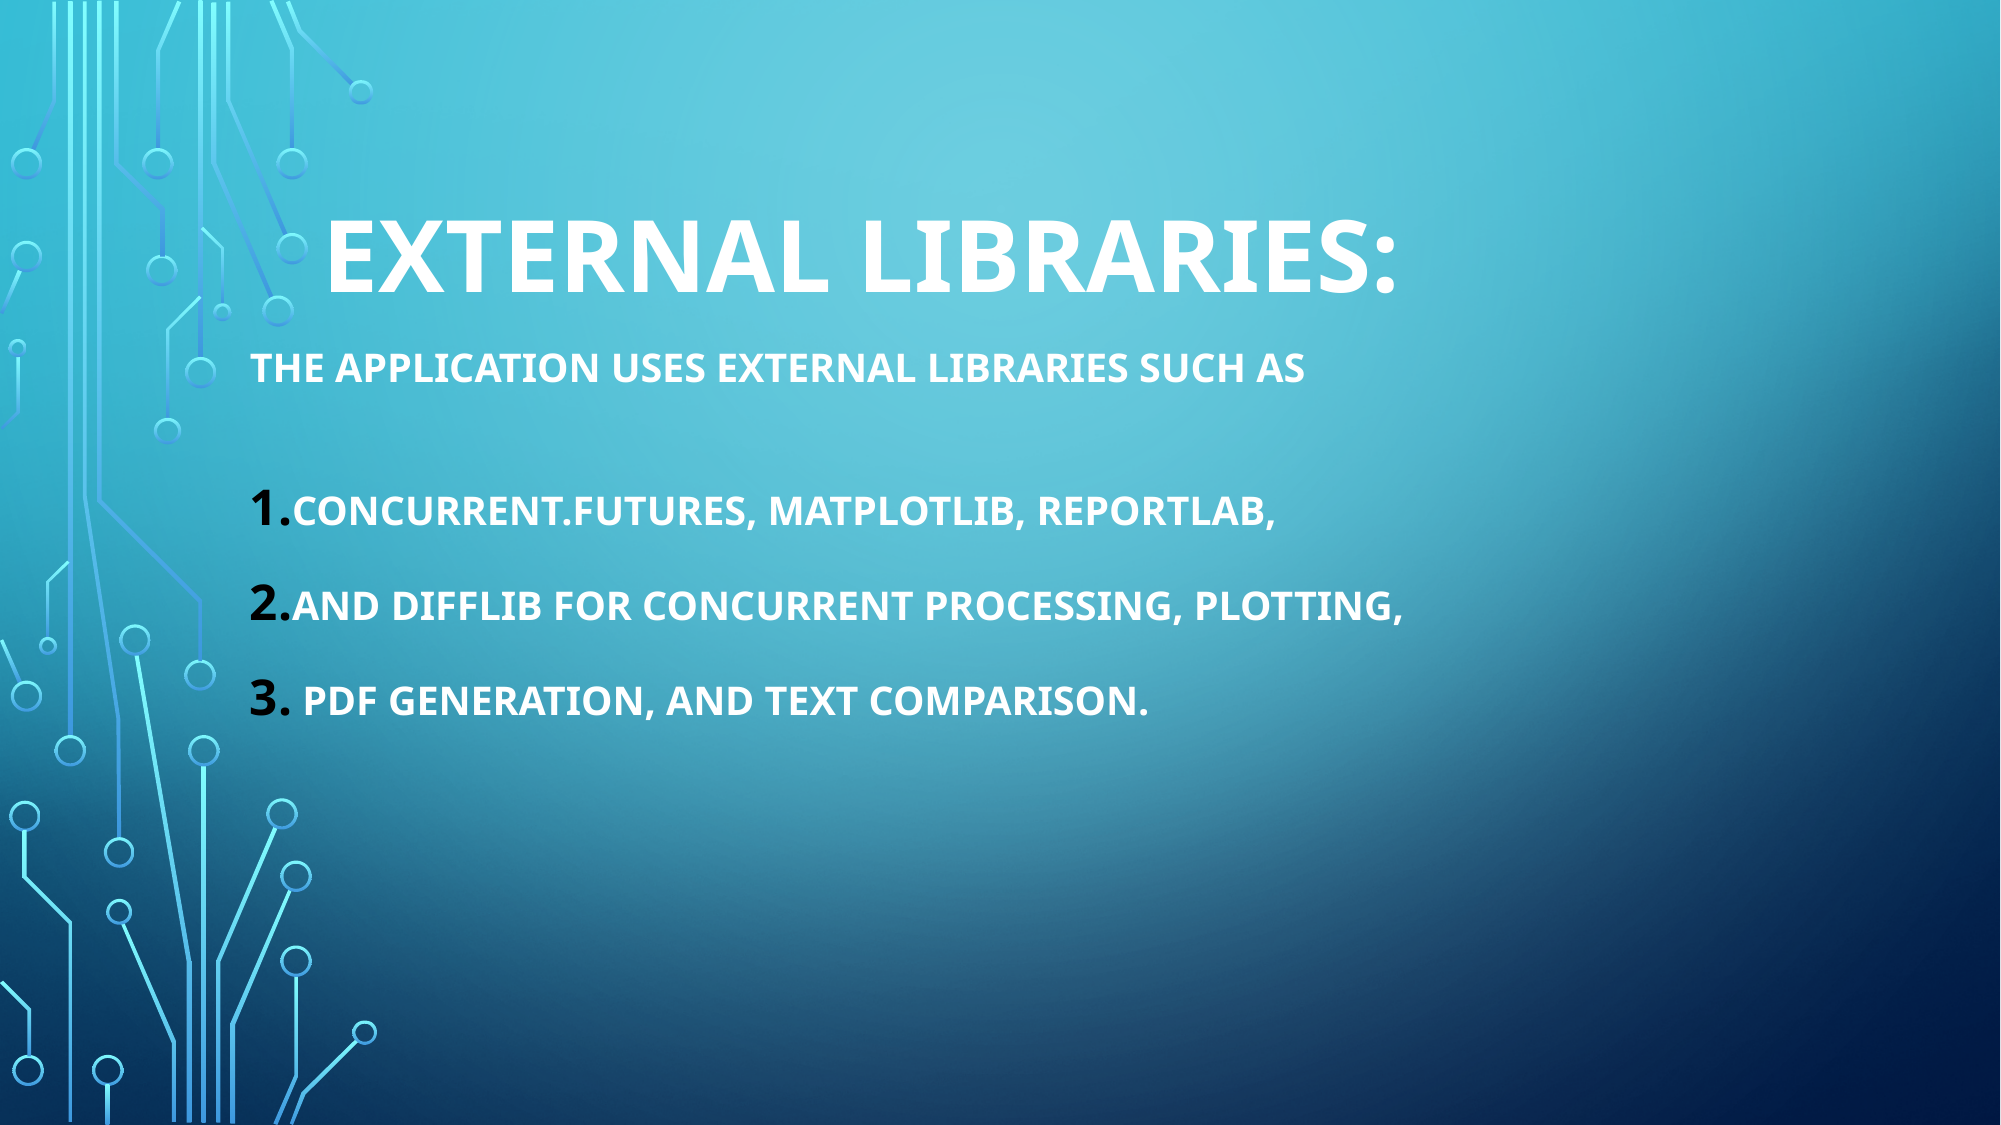

# External Libraries:
The application uses external libraries such as
concurrent.futures, matplotlib, reportlab,
and difflib for concurrent processing, plotting,
 PDF generation, and text comparison.